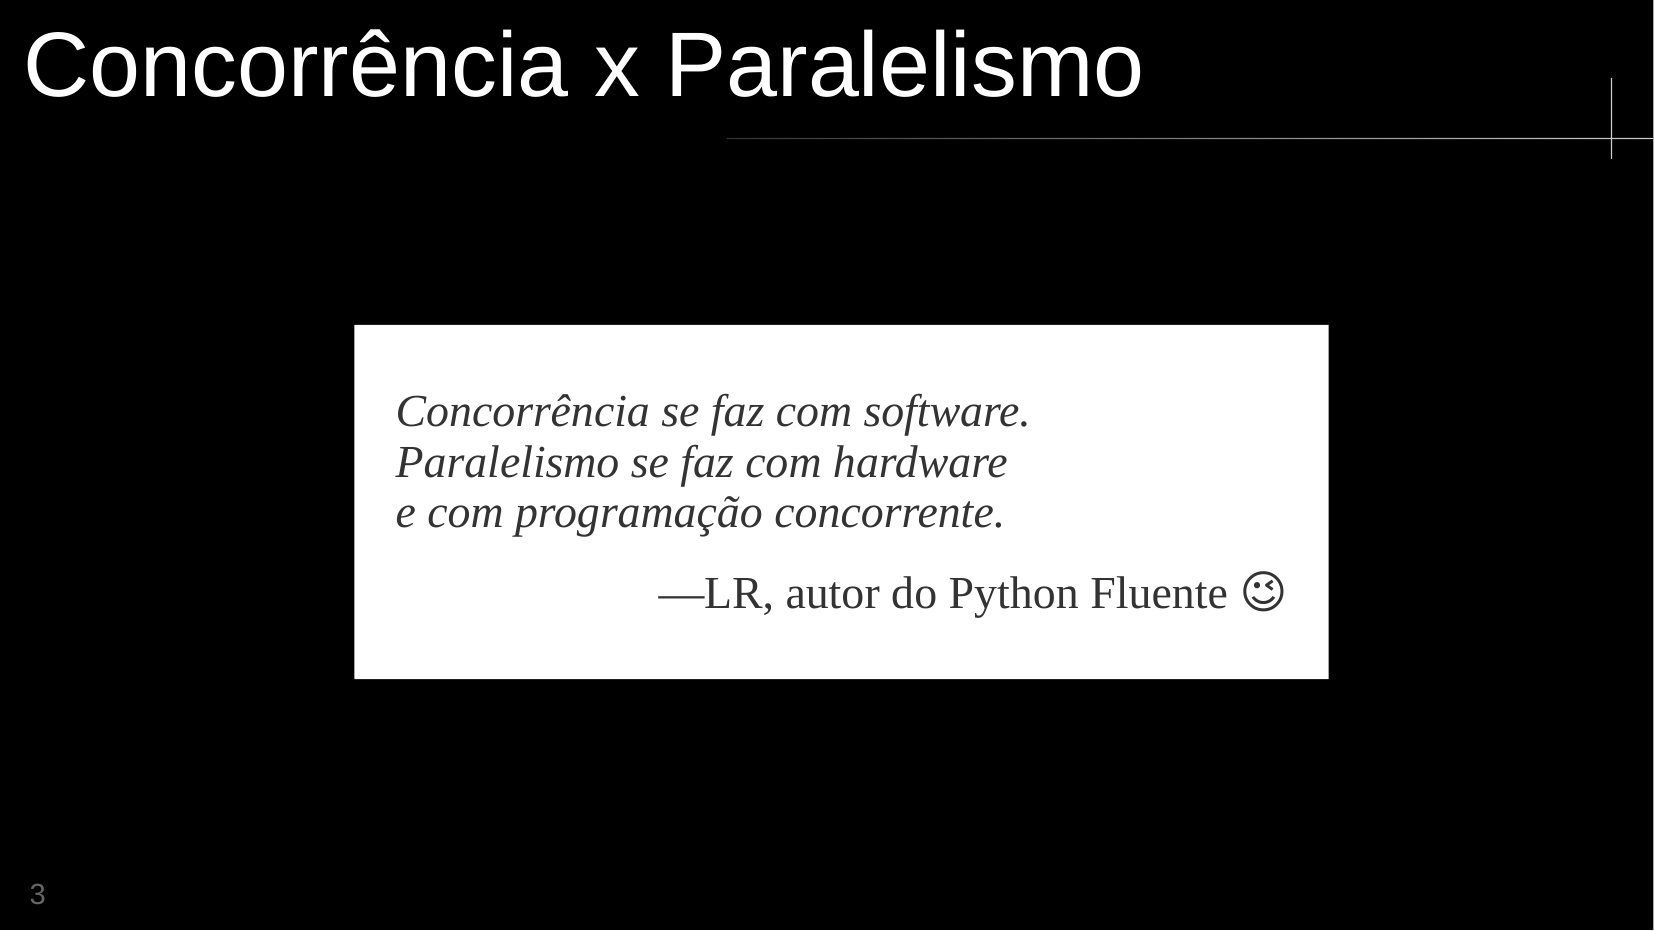

# Concorrência x Paralelismo
Concorrência se faz com software.
Paralelismo se faz com hardware
e com programação concorrente.
—LR, autor do Python Fluente 😉
3